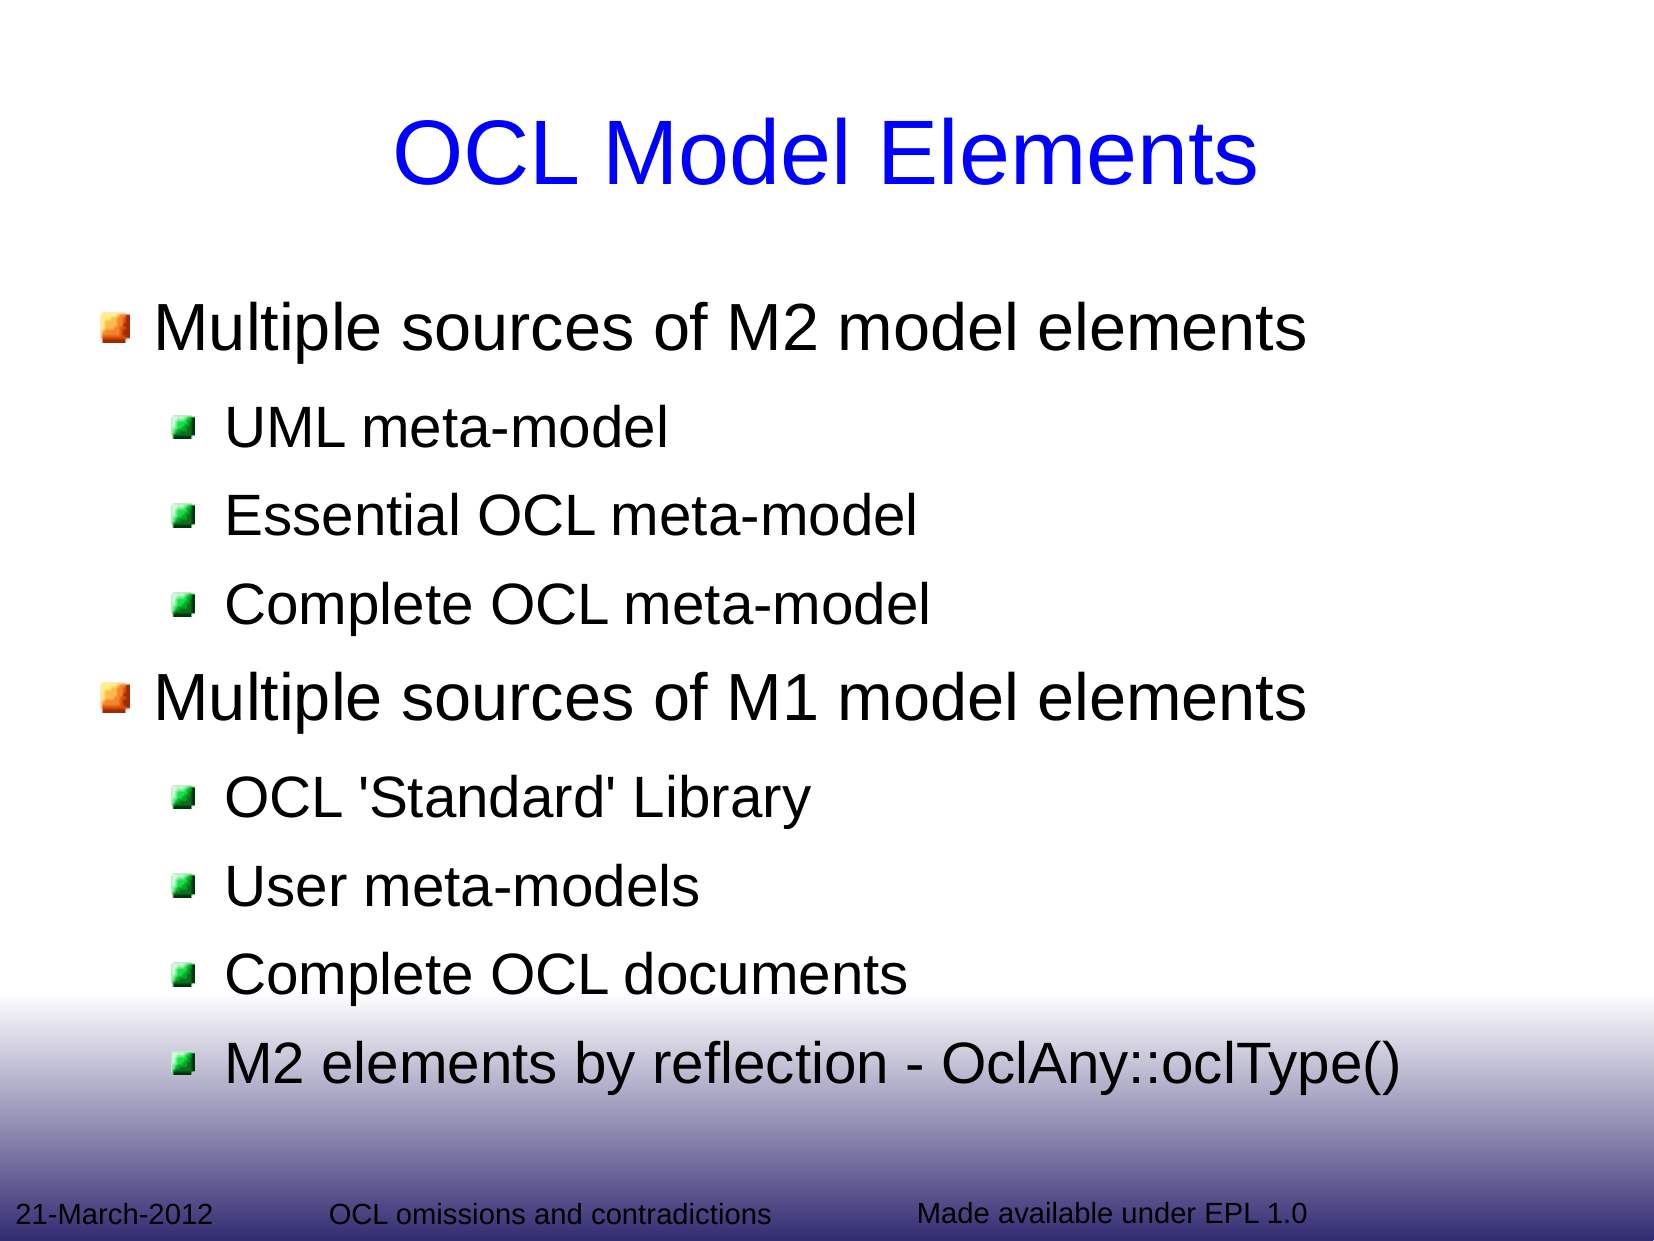

# OCL Model Elements
Multiple sources of M2 model elements
UML meta-model
Essential OCL meta-model
Complete OCL meta-model
Multiple sources of M1 model elements
OCL 'Standard' Library
User meta-models
Complete OCL documents
M2 elements by reflection - OclAny::oclType()
21-March-2012
OCL omissions and contradictions